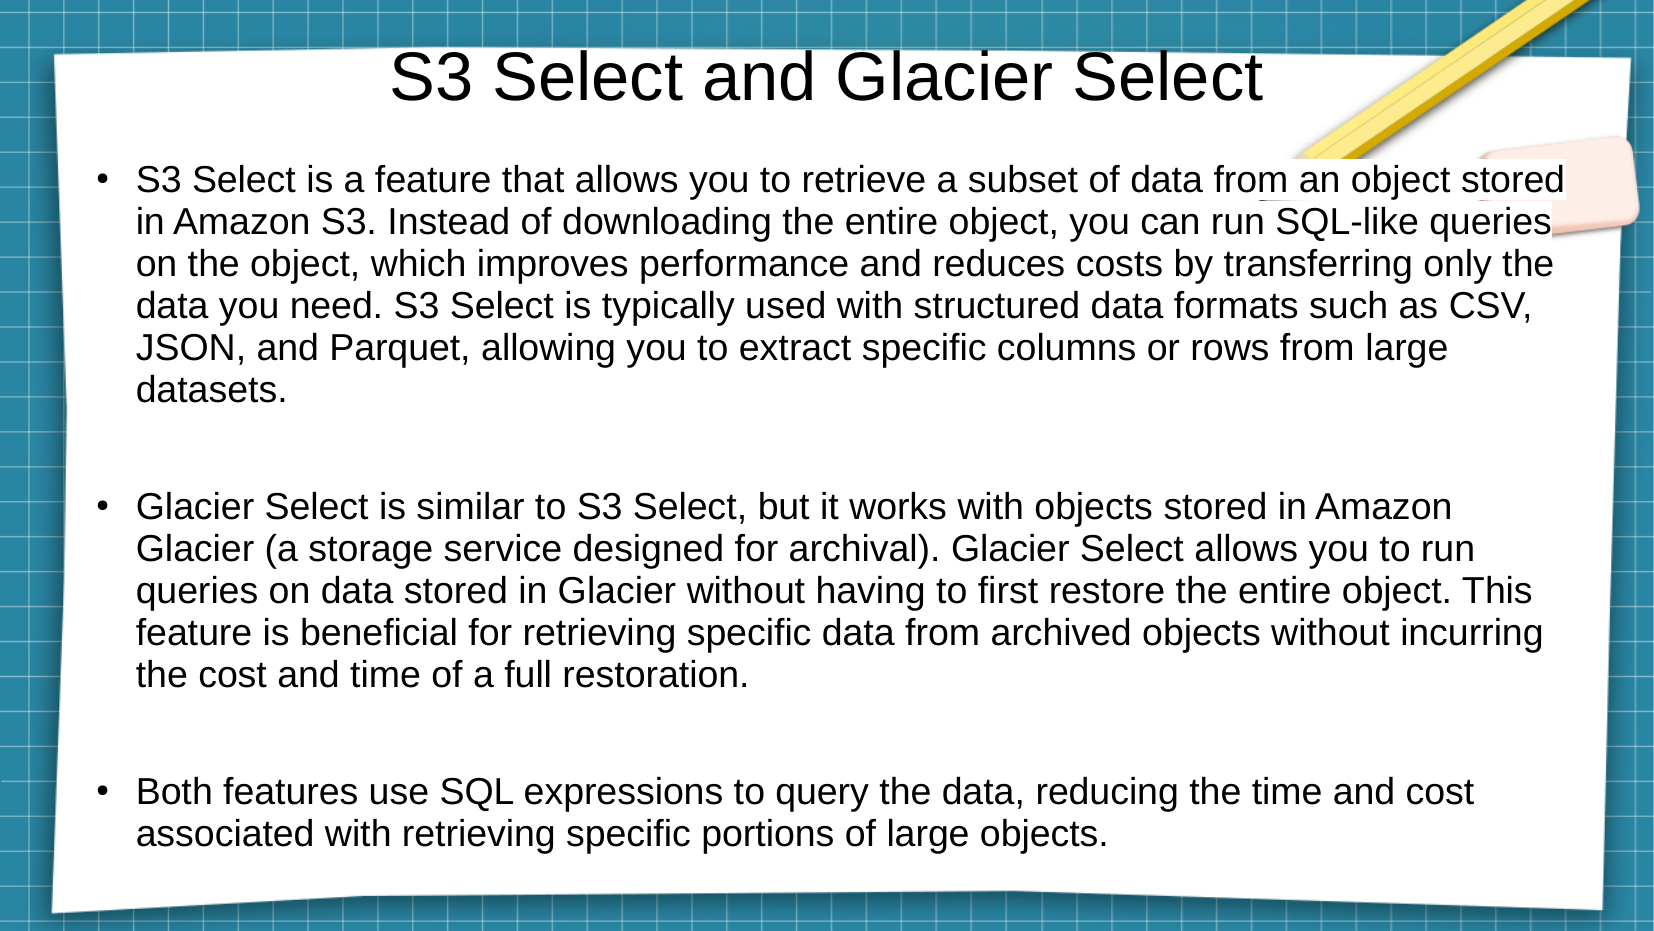

# S3 Select and Glacier Select
S3 Select is a feature that allows you to retrieve a subset of data from an object stored in Amazon S3. Instead of downloading the entire object, you can run SQL-like queries on the object, which improves performance and reduces costs by transferring only the data you need. S3 Select is typically used with structured data formats such as CSV, JSON, and Parquet, allowing you to extract specific columns or rows from large datasets.
Glacier Select is similar to S3 Select, but it works with objects stored in Amazon Glacier (a storage service designed for archival). Glacier Select allows you to run queries on data stored in Glacier without having to first restore the entire object. This feature is beneficial for retrieving specific data from archived objects without incurring the cost and time of a full restoration.
Both features use SQL expressions to query the data, reducing the time and cost associated with retrieving specific portions of large objects.